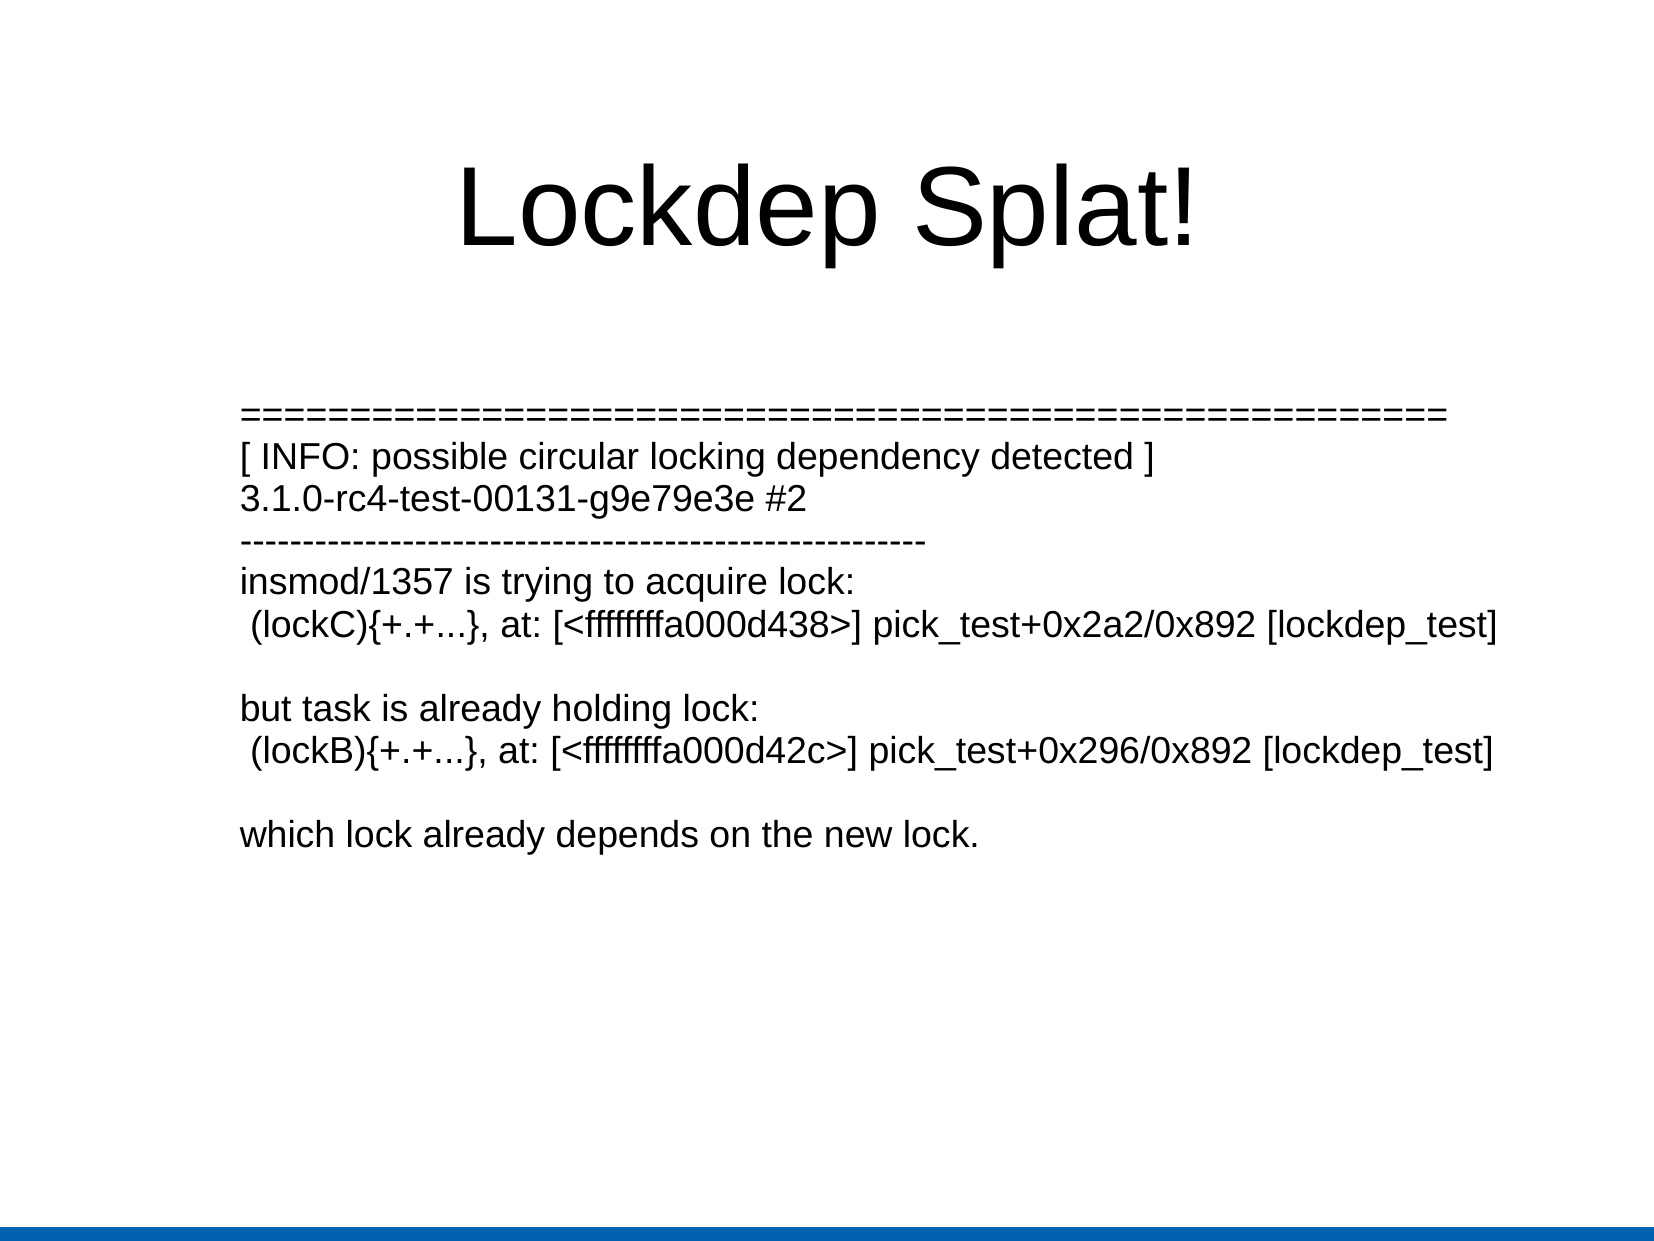

# Lockdep Splat!
=======================================================
[ INFO: possible circular locking dependency detected ]
3.1.0-rc4-test-00131-g9e79e3e #2
-------------------------------------------------------
insmod/1357 is trying to acquire lock:
 (lockC){+.+...}, at: [<ffffffffa000d438>] pick_test+0x2a2/0x892 [lockdep_test]
but task is already holding lock:
 (lockB){+.+...}, at: [<ffffffffa000d42c>] pick_test+0x296/0x892 [lockdep_test]
which lock already depends on the new lock.